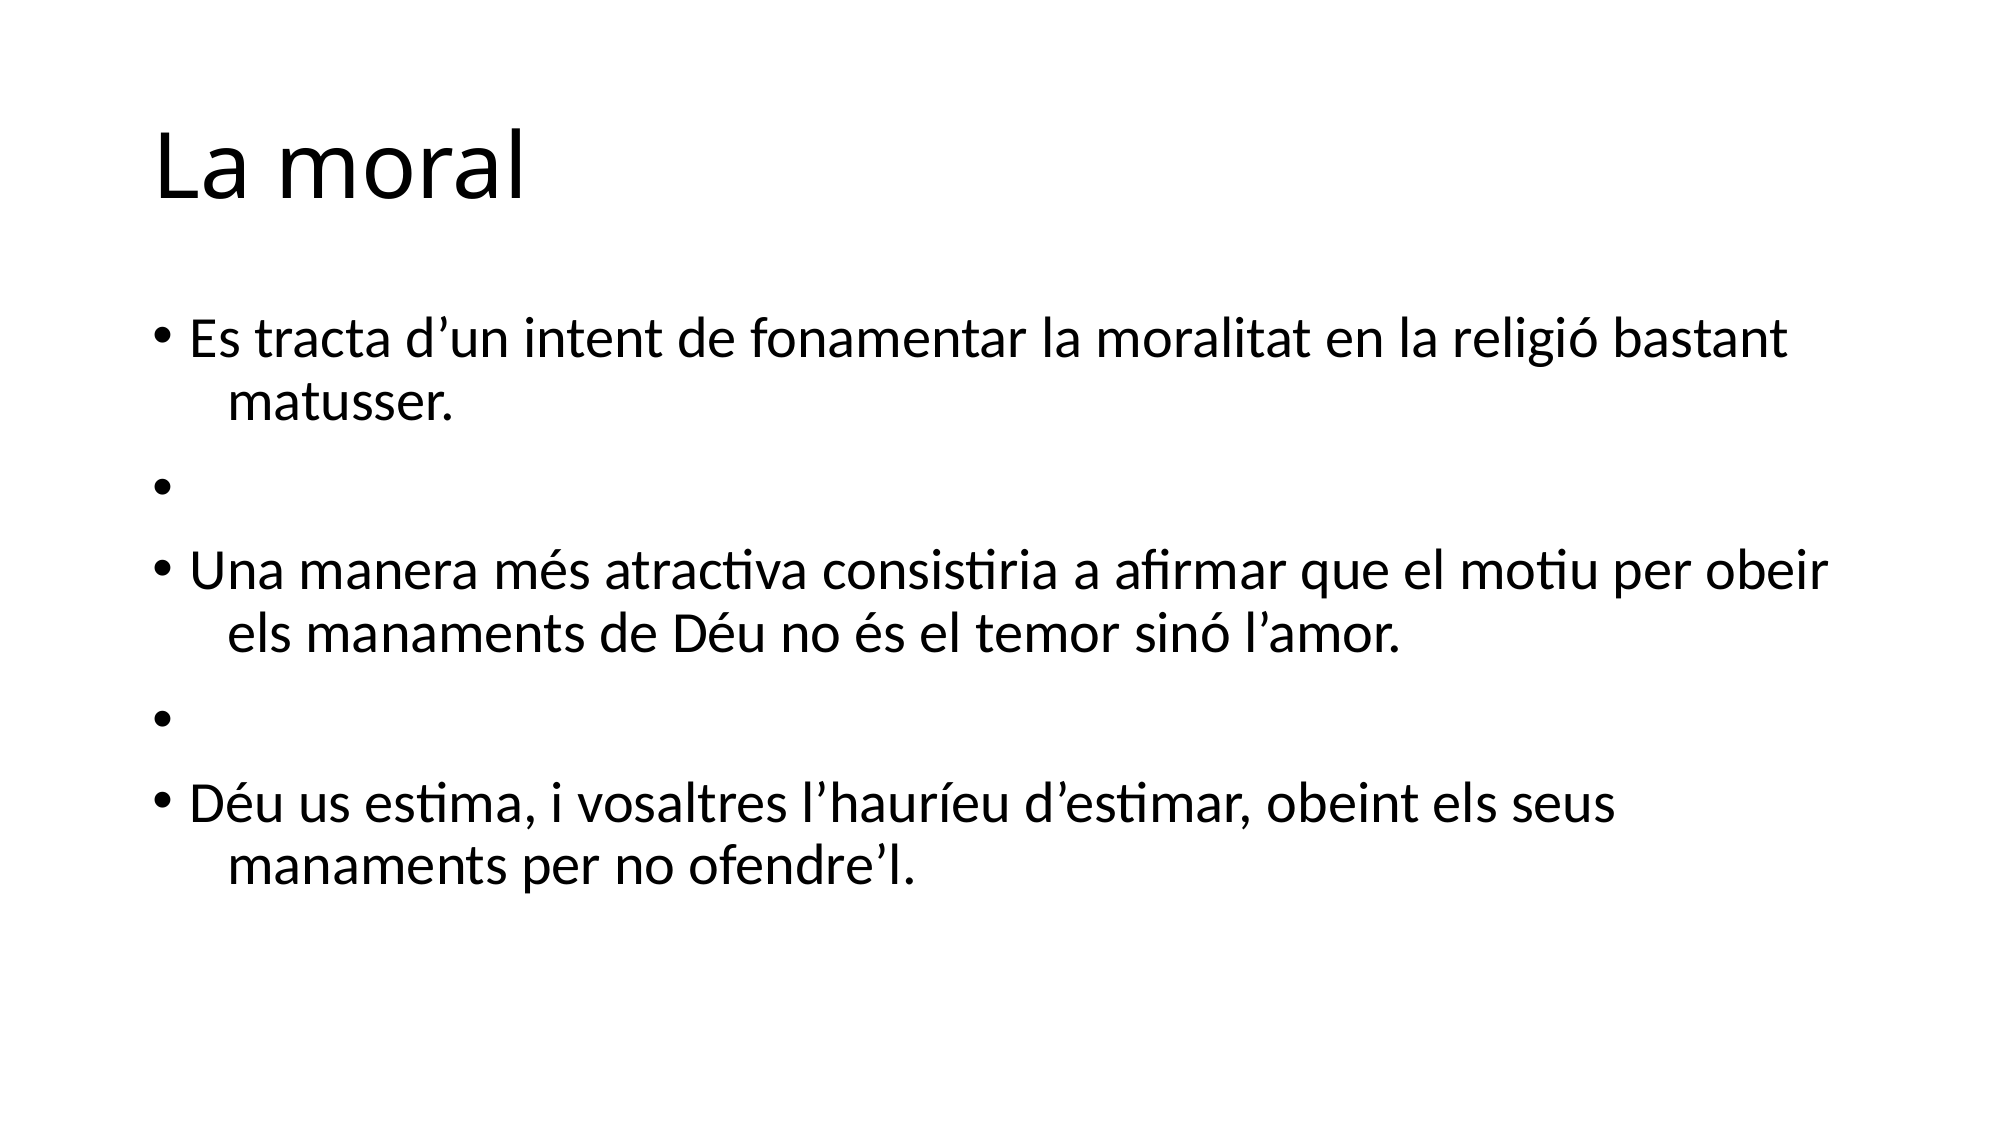

# La moral
Es tracta d’un intent de fonamentar la moralitat en la religió bastant matusser.
Una manera més atractiva consistiria a afirmar que el motiu per obeir els manaments de Déu no és el temor sinó l’amor.
Déu us estima, i vosaltres l’hauríeu d’estimar, obeint els seus manaments per no ofendre’l.